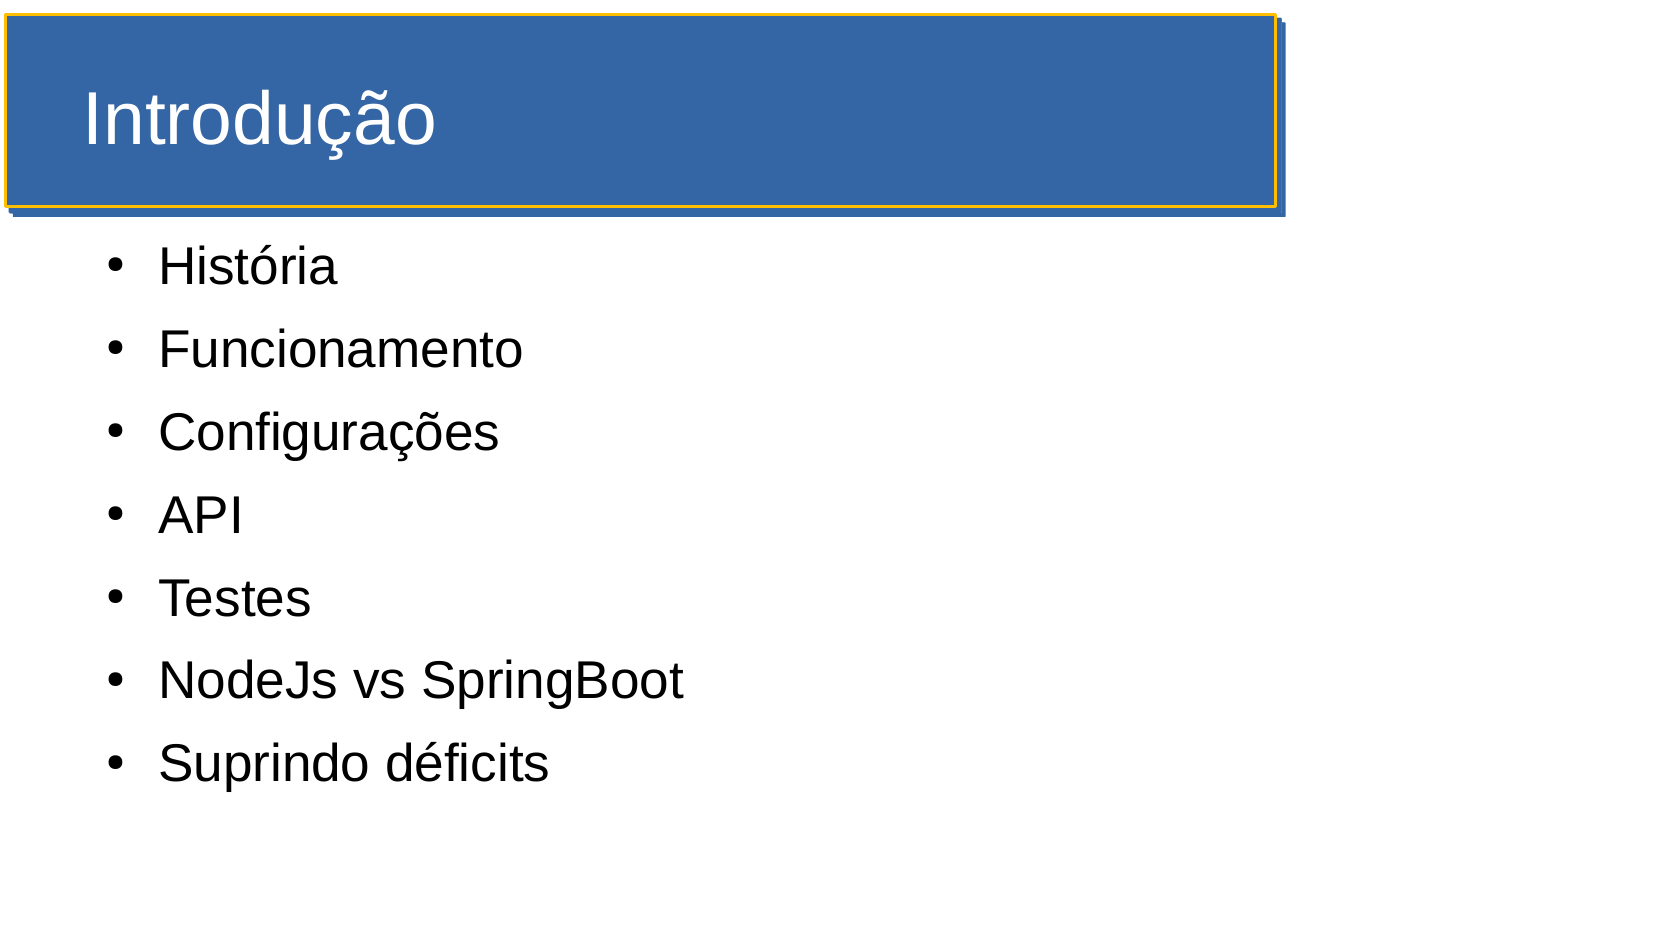

# Introdução
História
Funcionamento
Configurações
API
Testes
NodeJs vs SpringBoot
Suprindo déficits